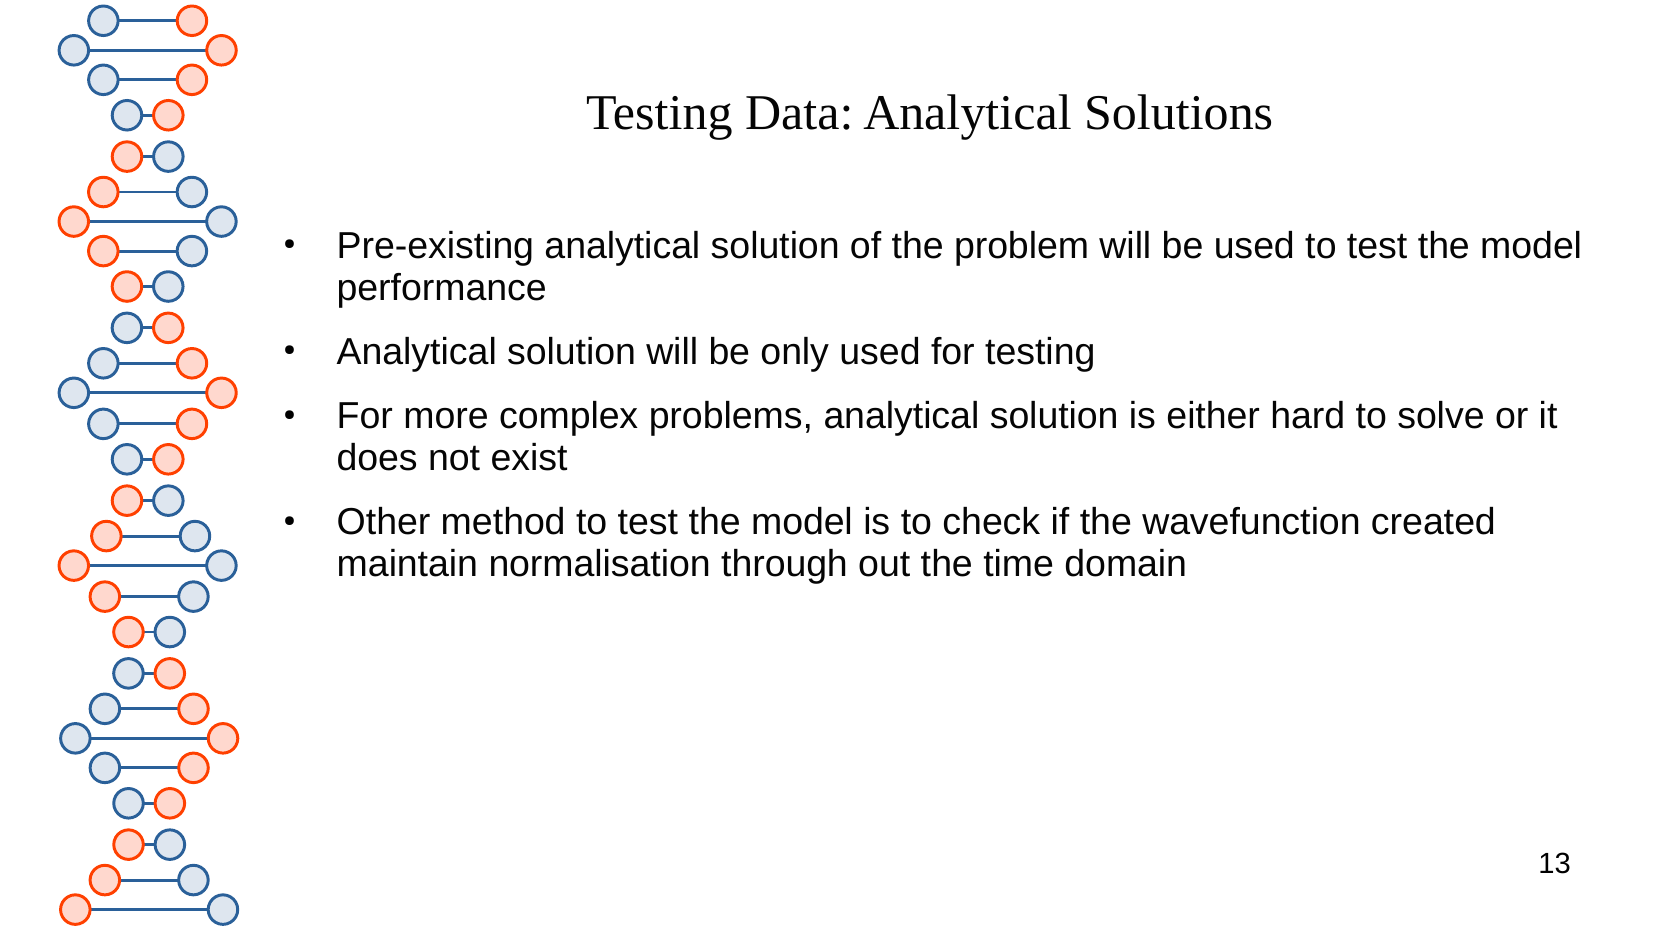

# Testing Data: Analytical Solutions
Pre-existing analytical solution of the problem will be used to test the model performance
Analytical solution will be only used for testing
For more complex problems, analytical solution is either hard to solve or it does not exist
Other method to test the model is to check if the wavefunction created maintain normalisation through out the time domain
13